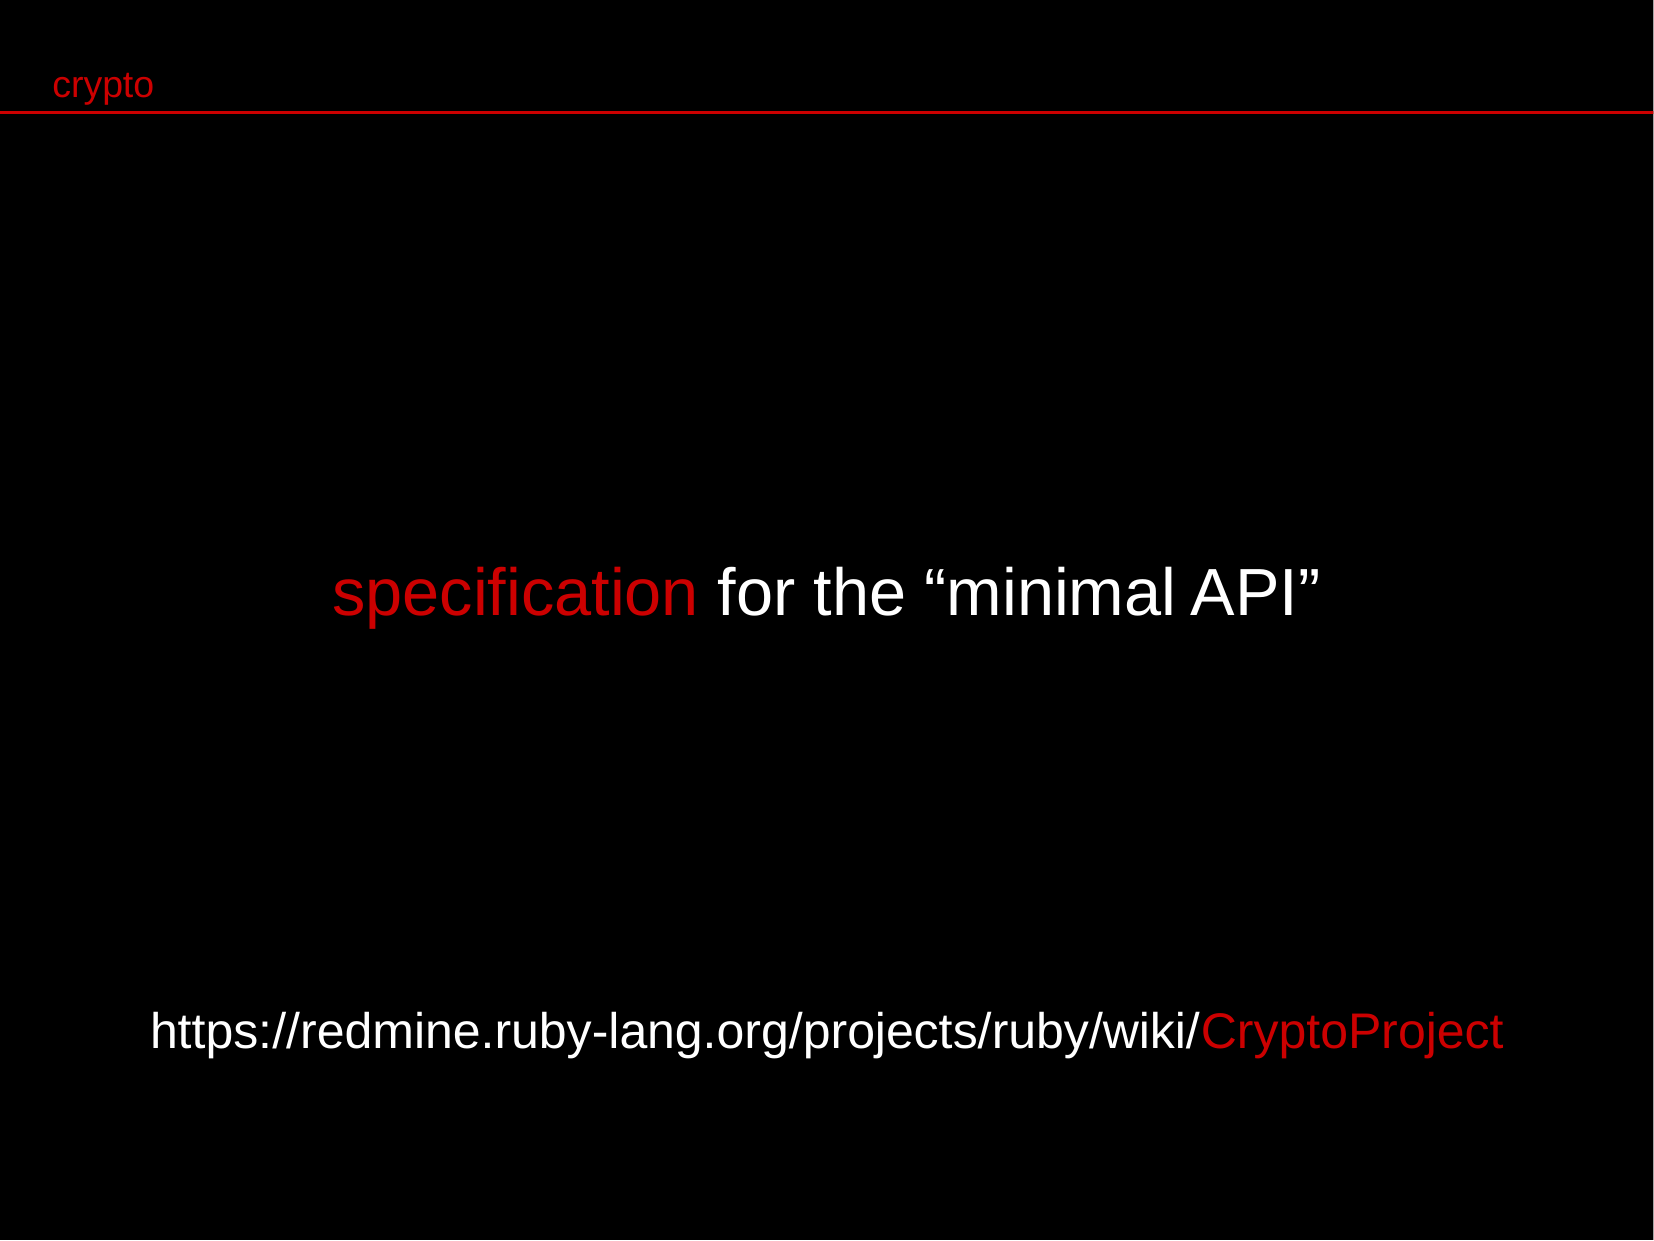

# specification for the “minimal API”
https://redmine.ruby-lang.org/projects/ruby/wiki/CryptoProject
crypto